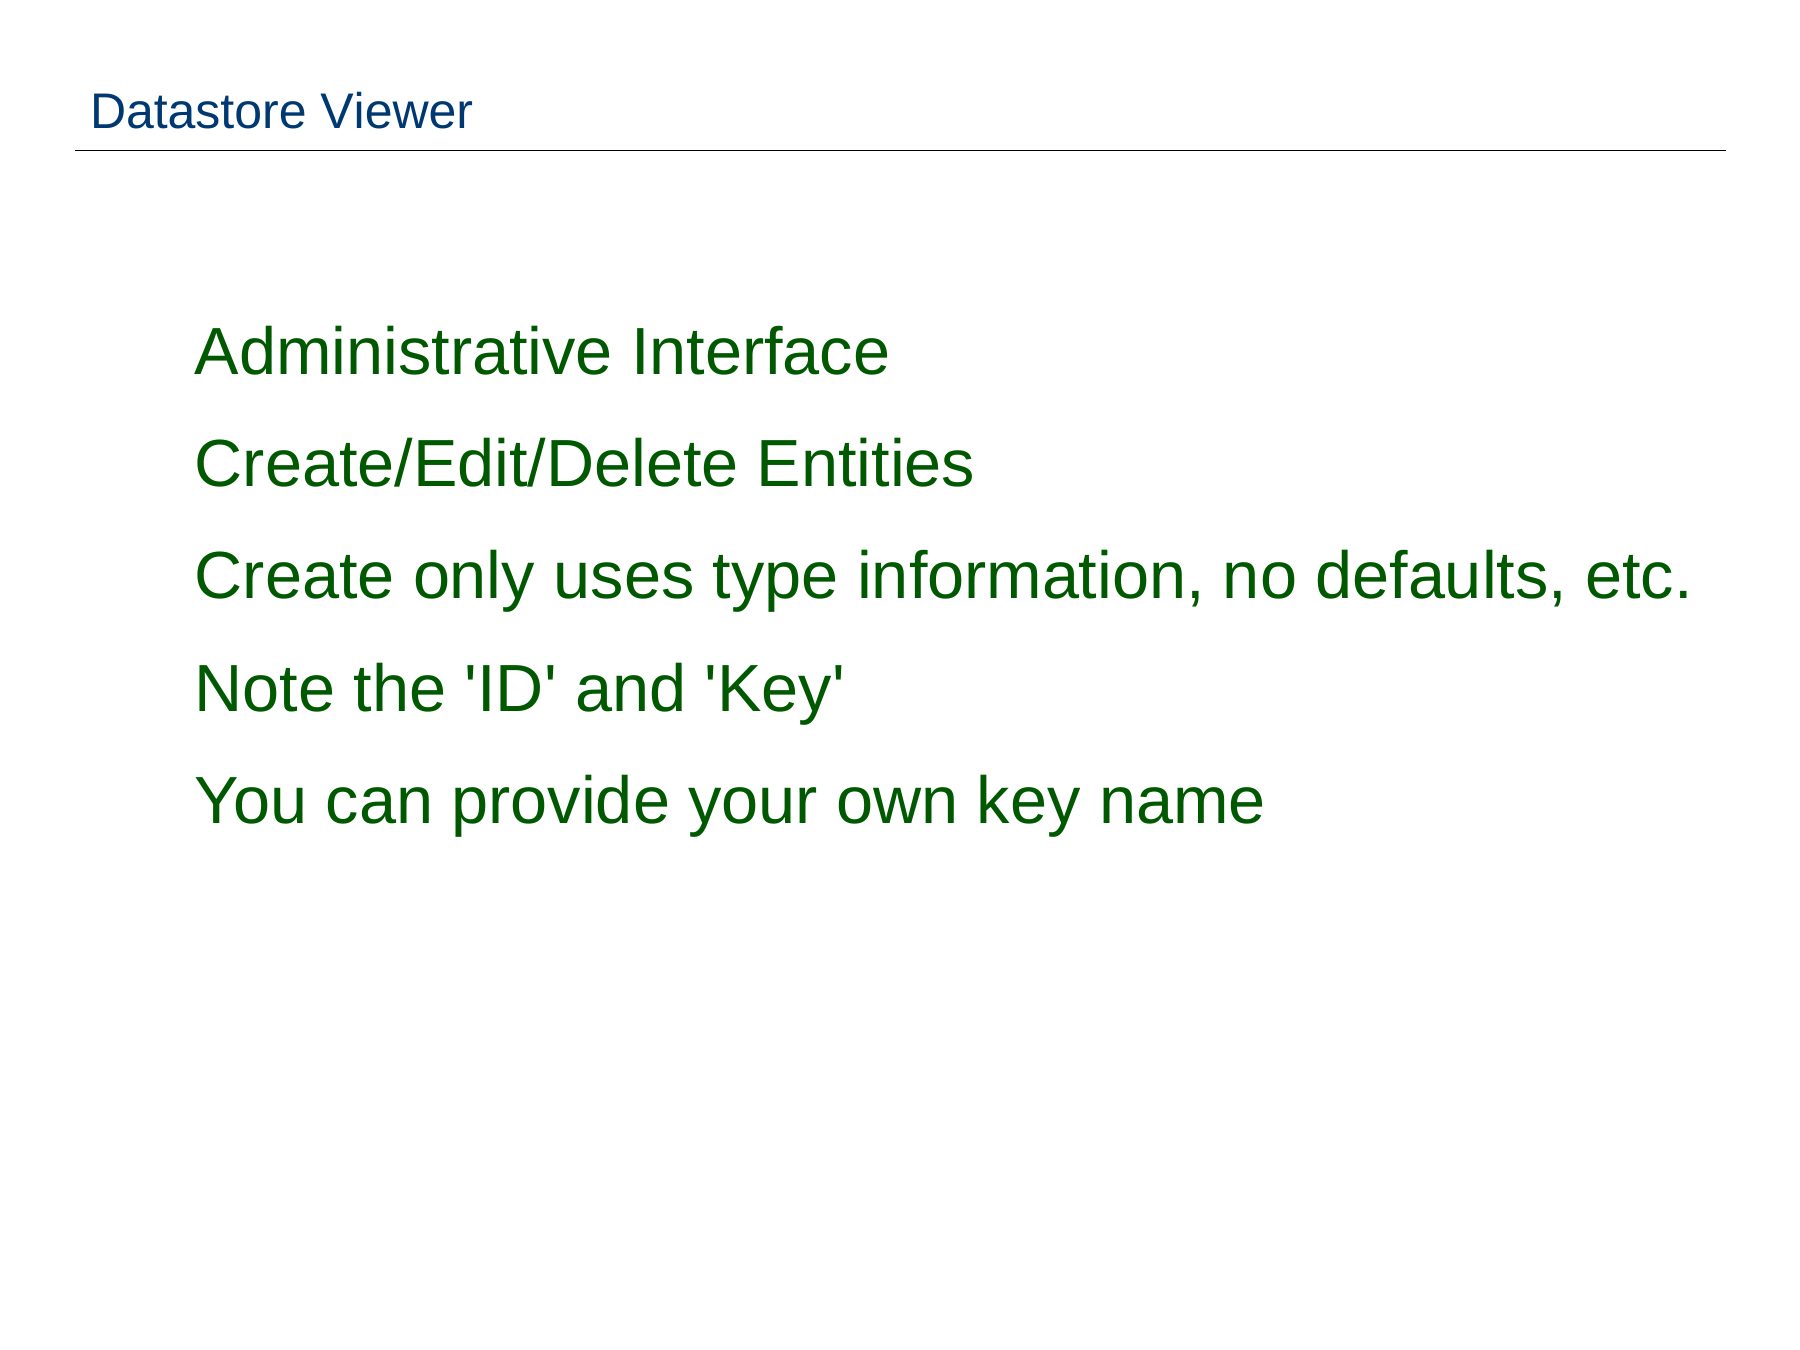

# Datastore Viewer
Administrative Interface
Create/Edit/Delete Entities
Create only uses type information, no defaults, etc.
Note the 'ID' and 'Key'
You can provide your own key name